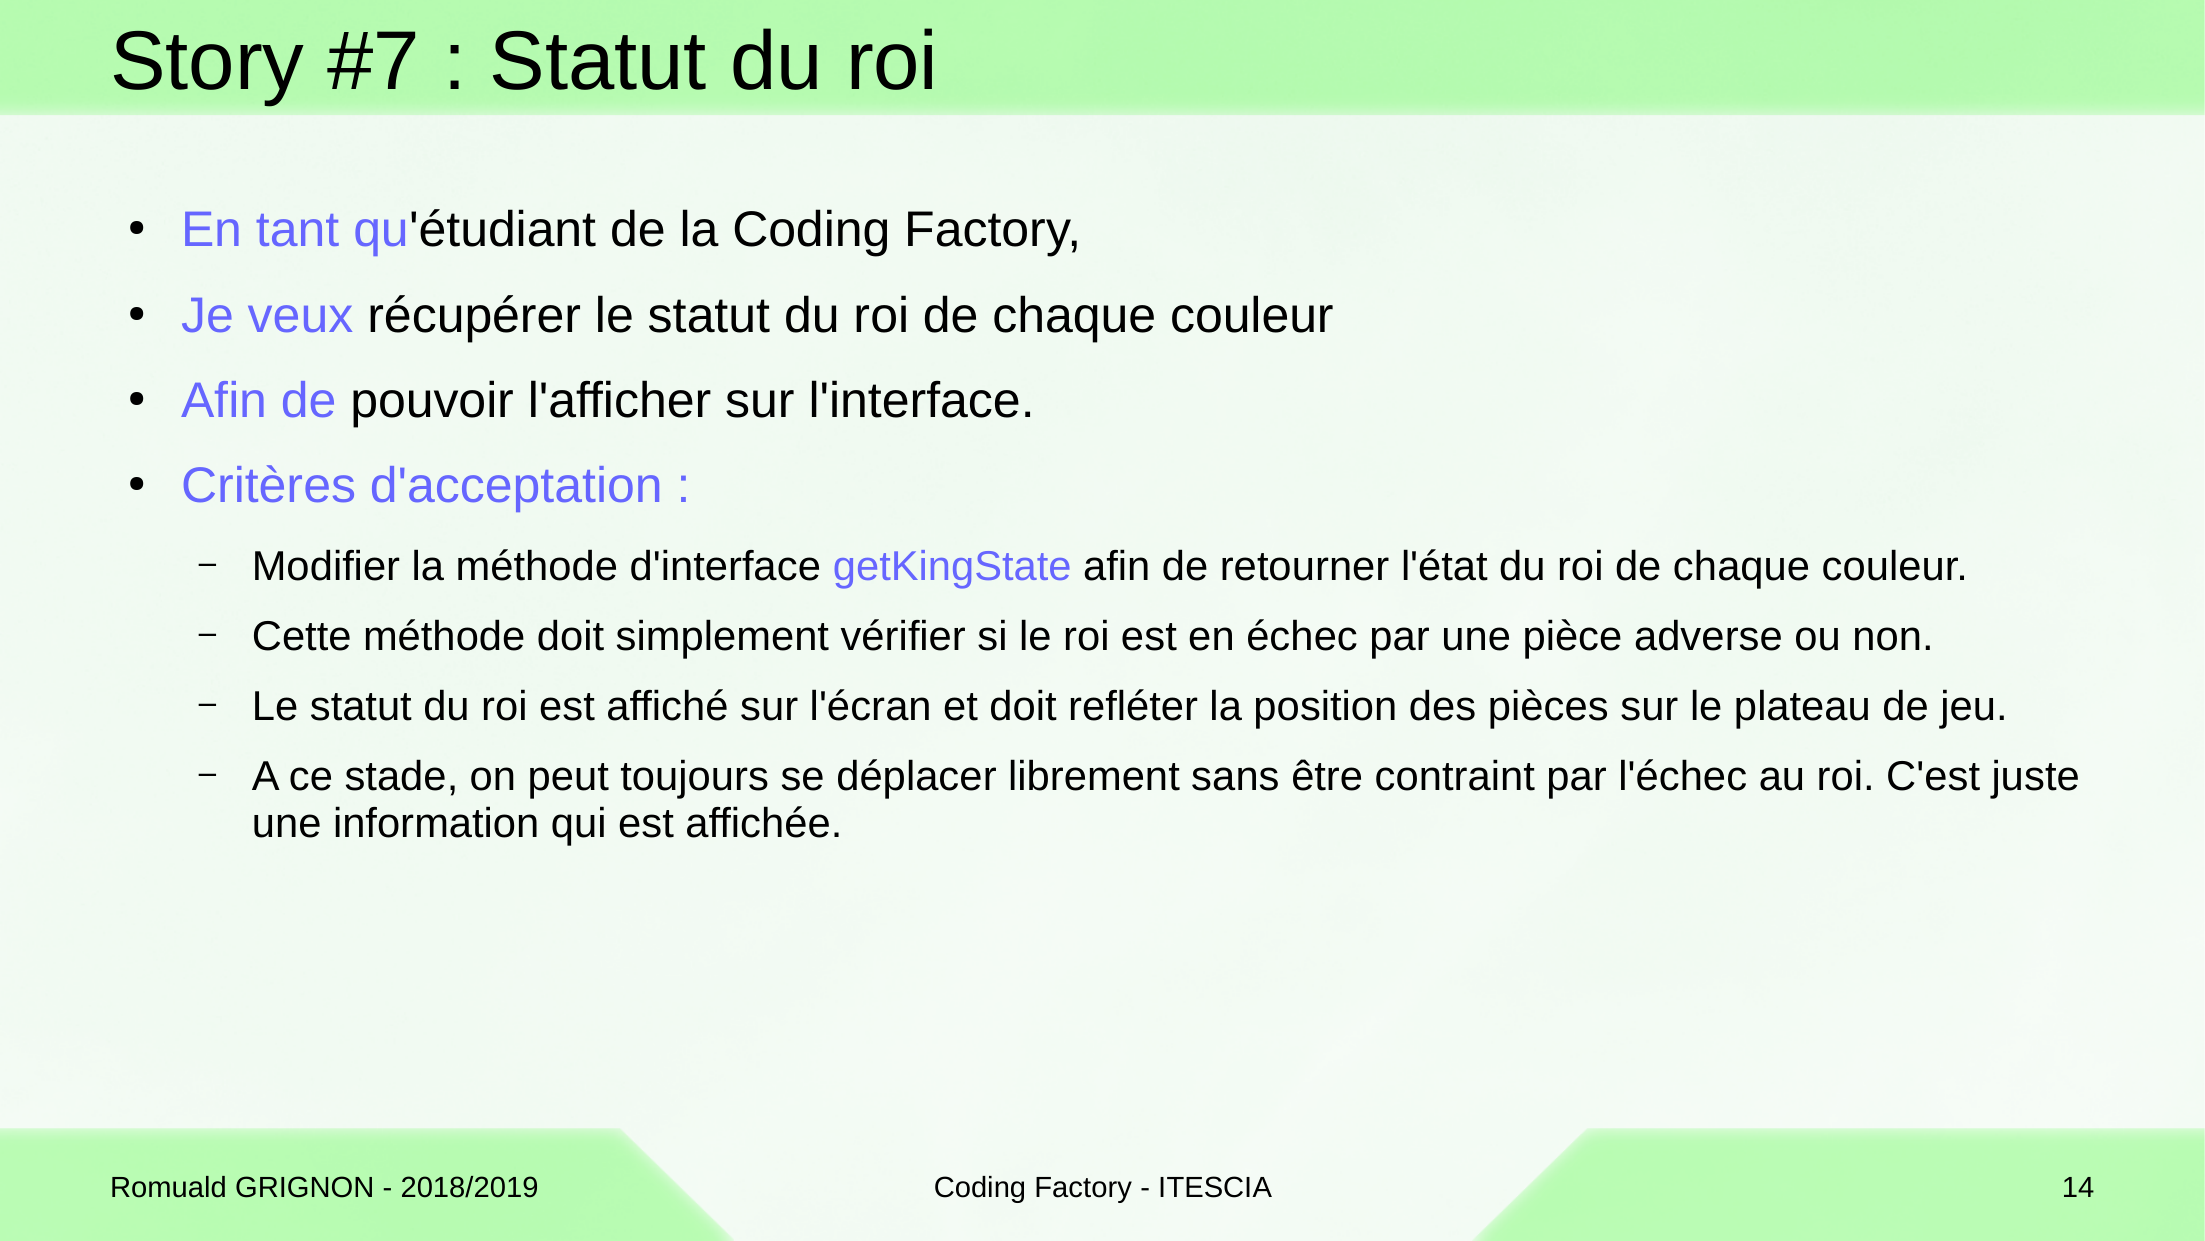

# Story #7 : Statut du roi
En tant qu'étudiant de la Coding Factory,
Je veux récupérer le statut du roi de chaque couleur
Afin de pouvoir l'afficher sur l'interface.
Critères d'acceptation :
Modifier la méthode d'interface getKingState afin de retourner l'état du roi de chaque couleur.
Cette méthode doit simplement vérifier si le roi est en échec par une pièce adverse ou non.
Le statut du roi est affiché sur l'écran et doit refléter la position des pièces sur le plateau de jeu.
A ce stade, on peut toujours se déplacer librement sans être contraint par l'échec au roi. C'est juste une information qui est affichée.
Romuald GRIGNON - 2018/2019
Coding Factory - ITESCIA
14